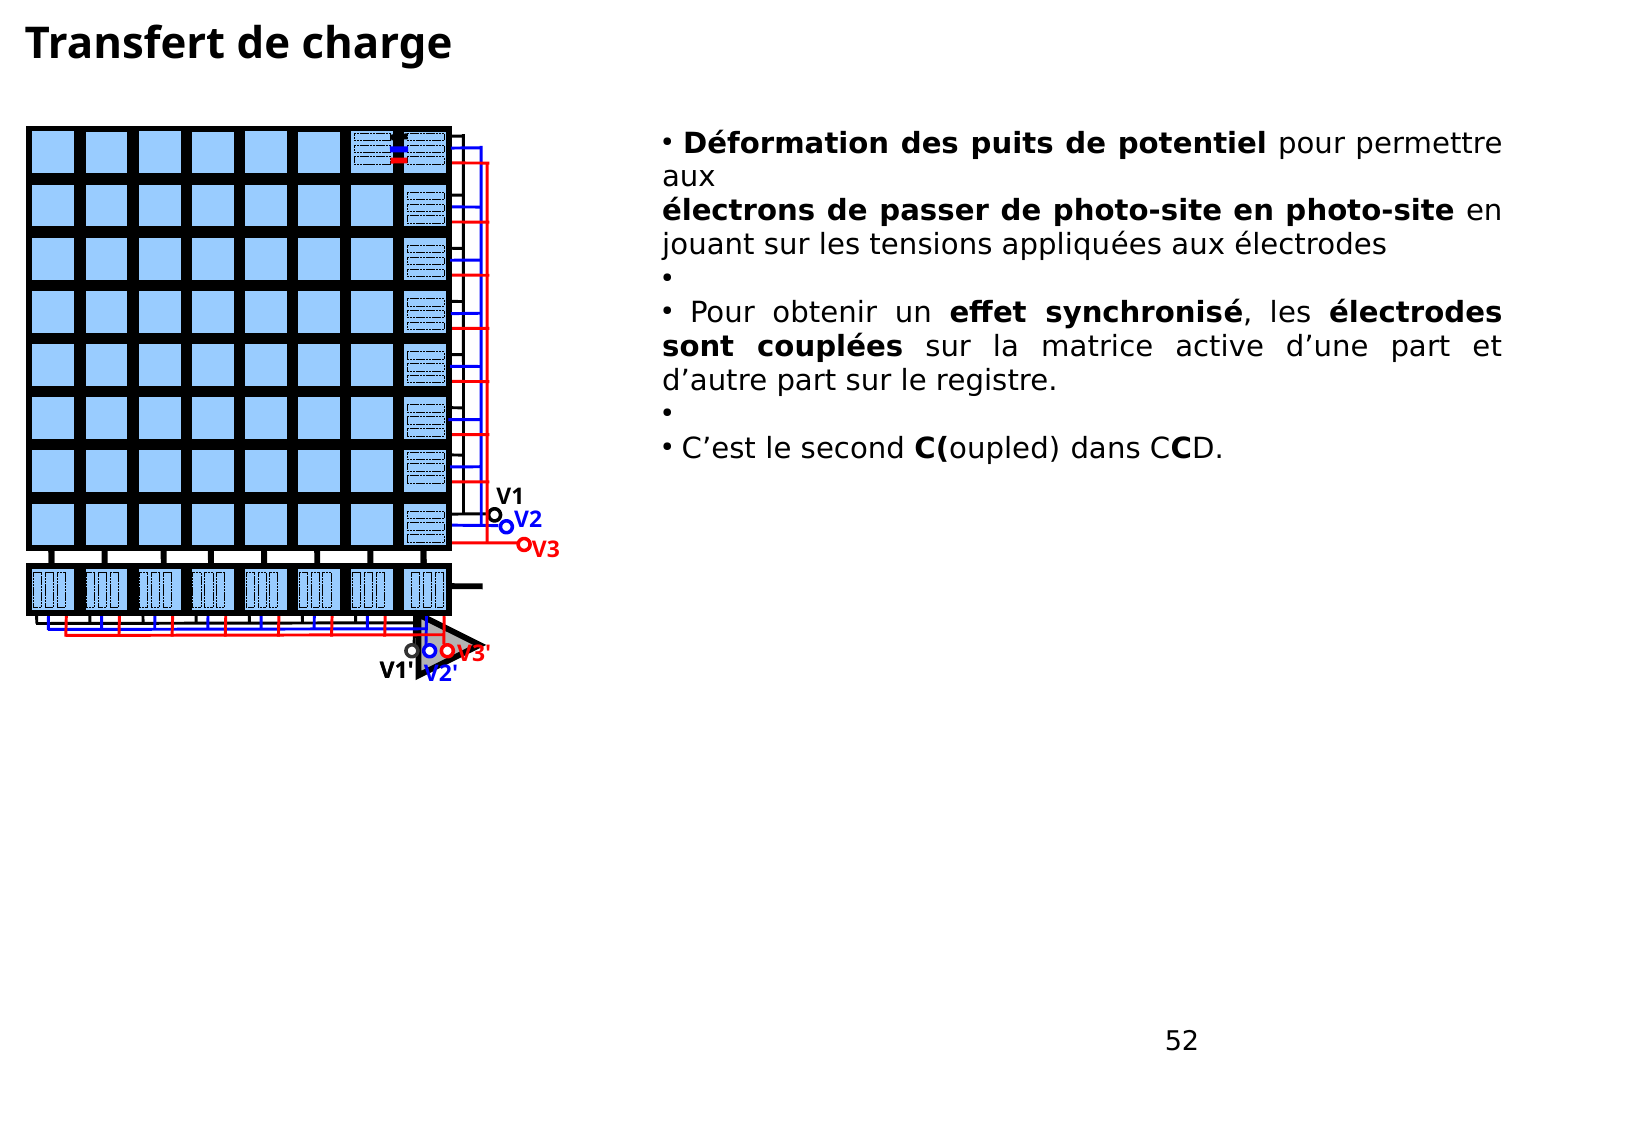

Transfert de charge
 Déformation des puits de potentiel pour permettre aux
électrons de passer de photo-site en photo-site en jouant sur les tensions appliquées aux électrodes
 Pour obtenir un effet synchronisé, les électrodes sont couplées sur la matrice active d’une part et d’autre part sur le registre.
 C’est le second C(oupled) dans CCD.
V1
V2
V3
V3'
V1'
V1'
V2'
23